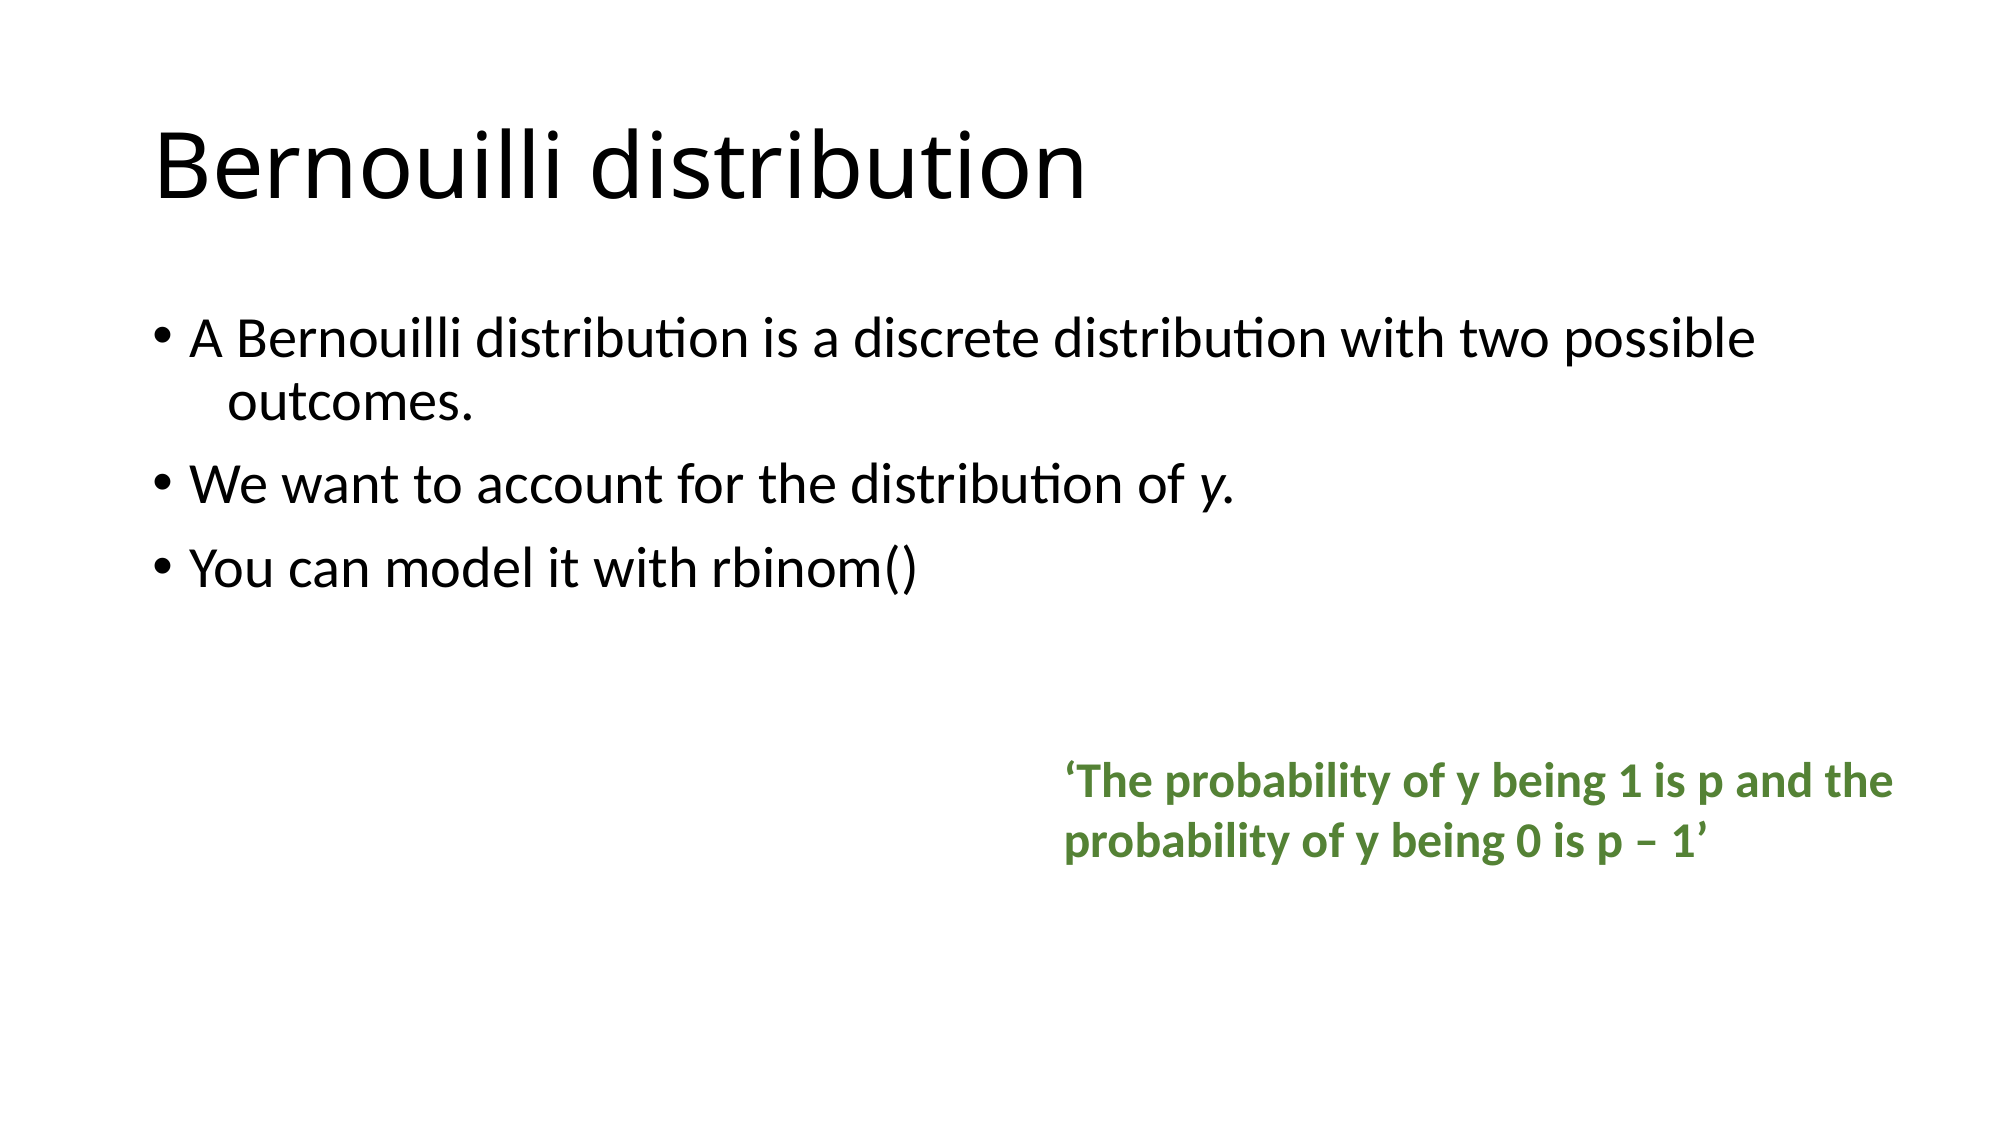

# Bernouilli distribution
A Bernouilli distribution is a discrete distribution with two possible outcomes.
We want to account for the distribution of y.
You can model it with rbinom()
‘The probability of y being 1 is p and the probability of y being 0 is p – 1’